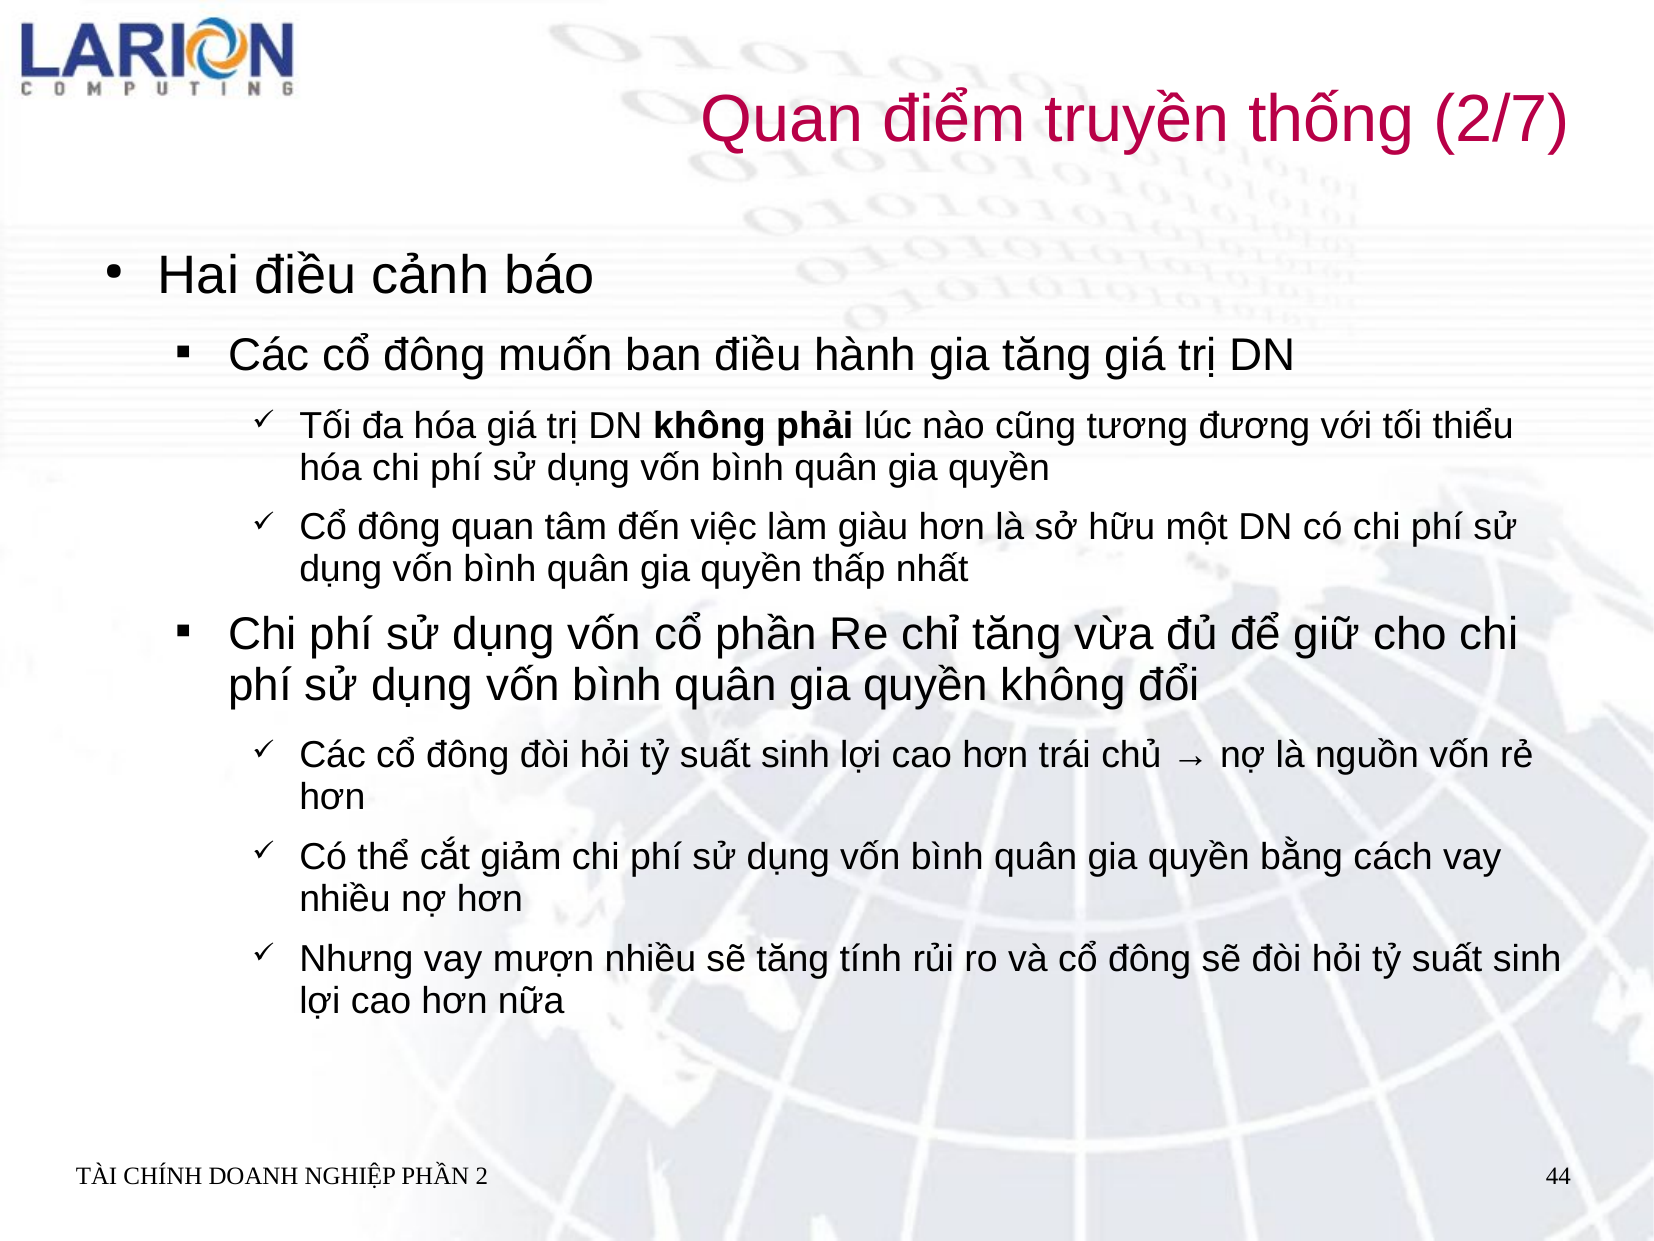

# Quan điểm truyền thống (2/7)
Hai điều cảnh báo
Các cổ đông muốn ban điều hành gia tăng giá trị DN
Tối đa hóa giá trị DN không phải lúc nào cũng tương đương với tối thiểu hóa chi phí sử dụng vốn bình quân gia quyền
Cổ đông quan tâm đến việc làm giàu hơn là sở hữu một DN có chi phí sử dụng vốn bình quân gia quyền thấp nhất
Chi phí sử dụng vốn cổ phần Re chỉ tăng vừa đủ để giữ cho chi phí sử dụng vốn bình quân gia quyền không đổi
Các cổ đông đòi hỏi tỷ suất sinh lợi cao hơn trái chủ → nợ là nguồn vốn rẻ hơn
Có thể cắt giảm chi phí sử dụng vốn bình quân gia quyền bằng cách vay nhiều nợ hơn
Nhưng vay mượn nhiều sẽ tăng tính rủi ro và cổ đông sẽ đòi hỏi tỷ suất sinh lợi cao hơn nữa
TÀI CHÍNH DOANH NGHIỆP PHẦN 2
44